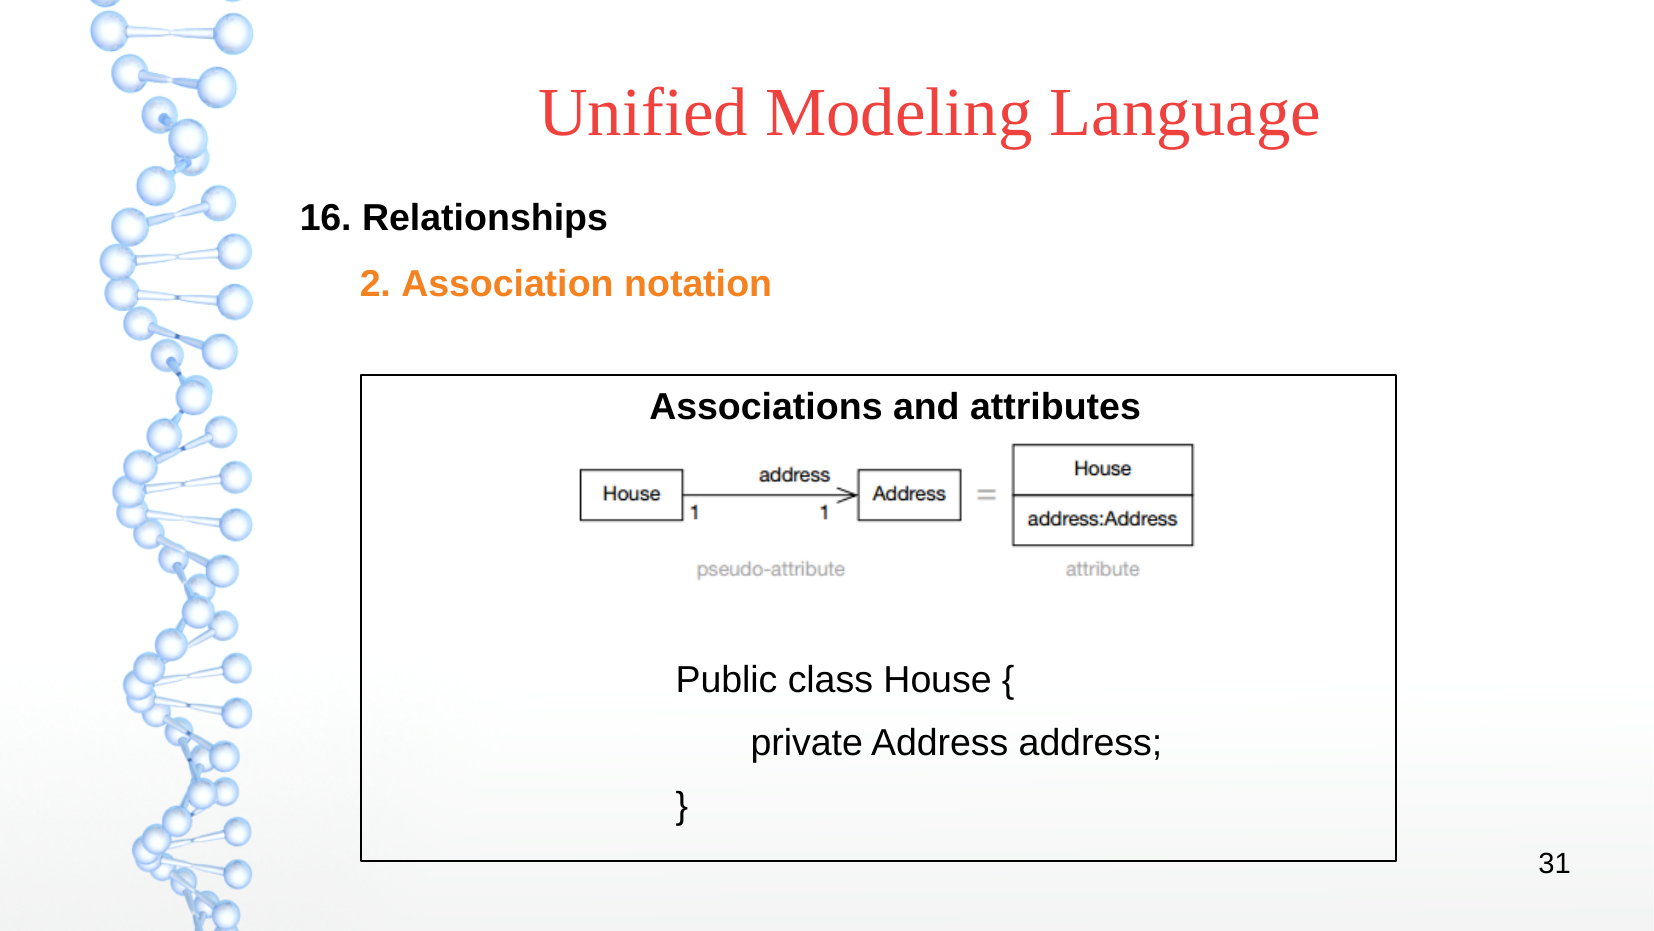

# Unified Modeling Language
16. Relationships
2. Association notation
Associations and attributes
Public class House {
	private Address address;
}
31